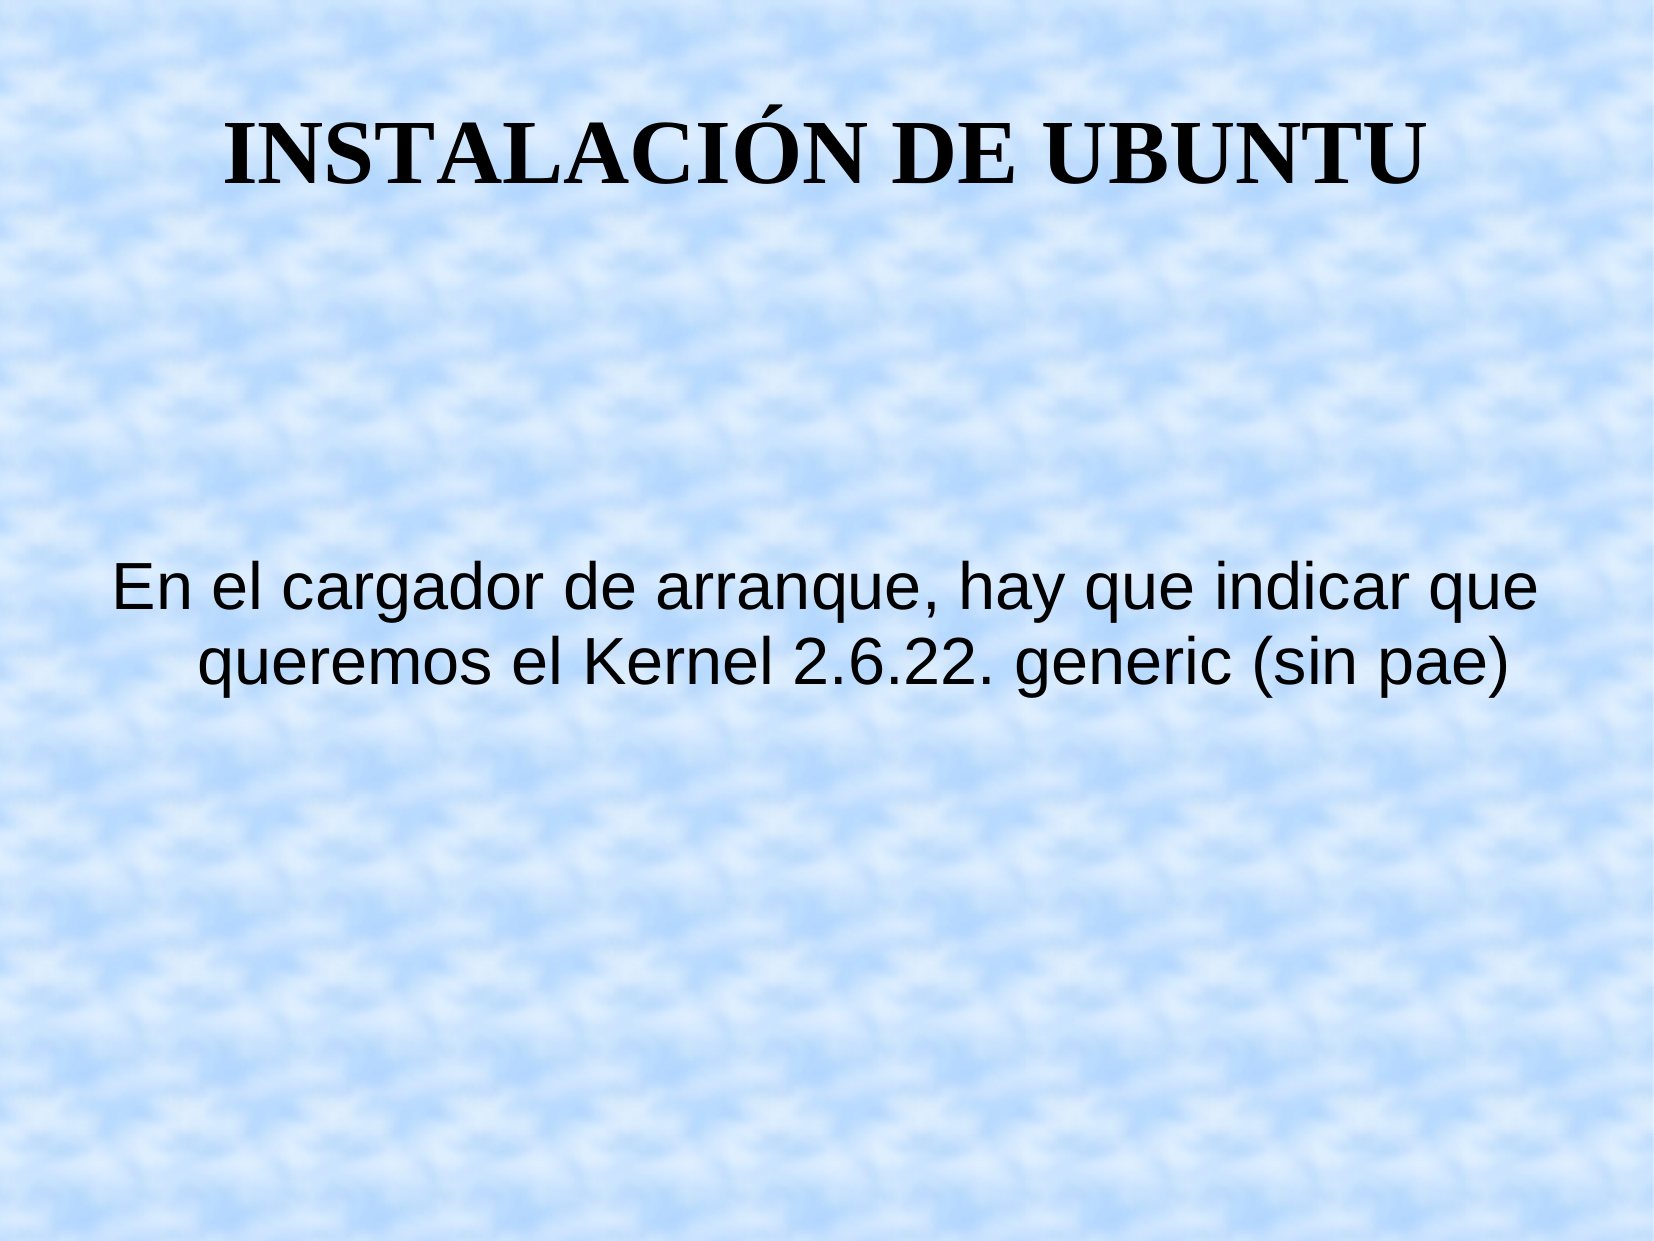

# INSTALACIÓN DE UBUNTU
En el cargador de arranque, hay que indicar que queremos el Kernel 2.6.22. generic (sin pae)